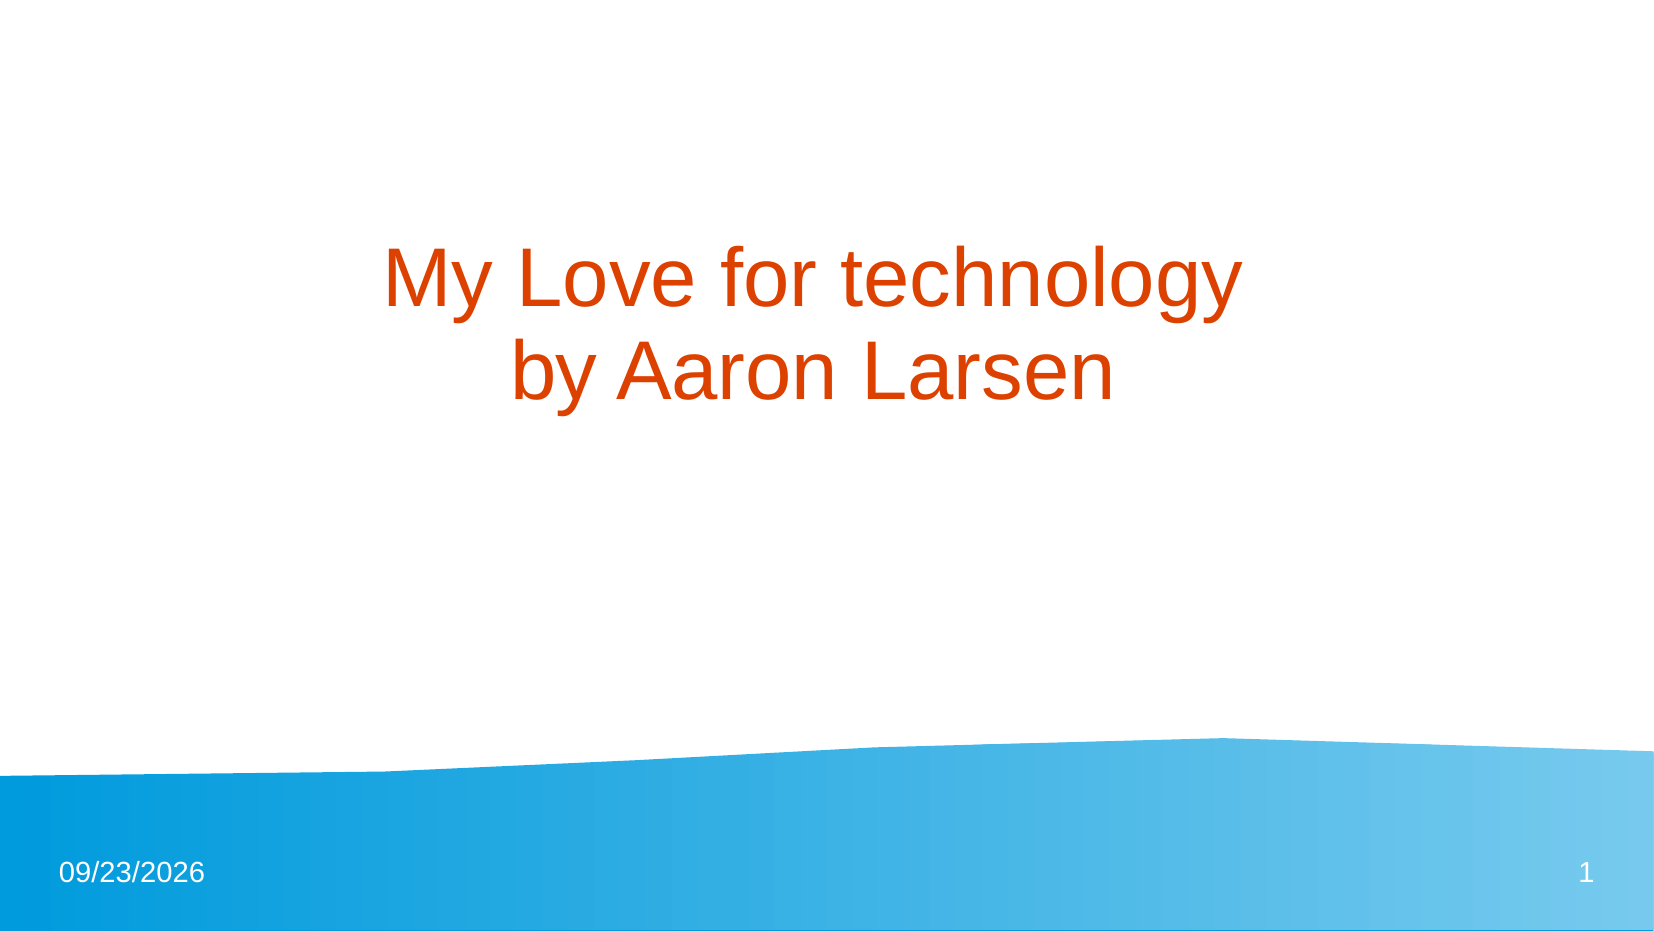

# My Love for technology by Aaron Larsen